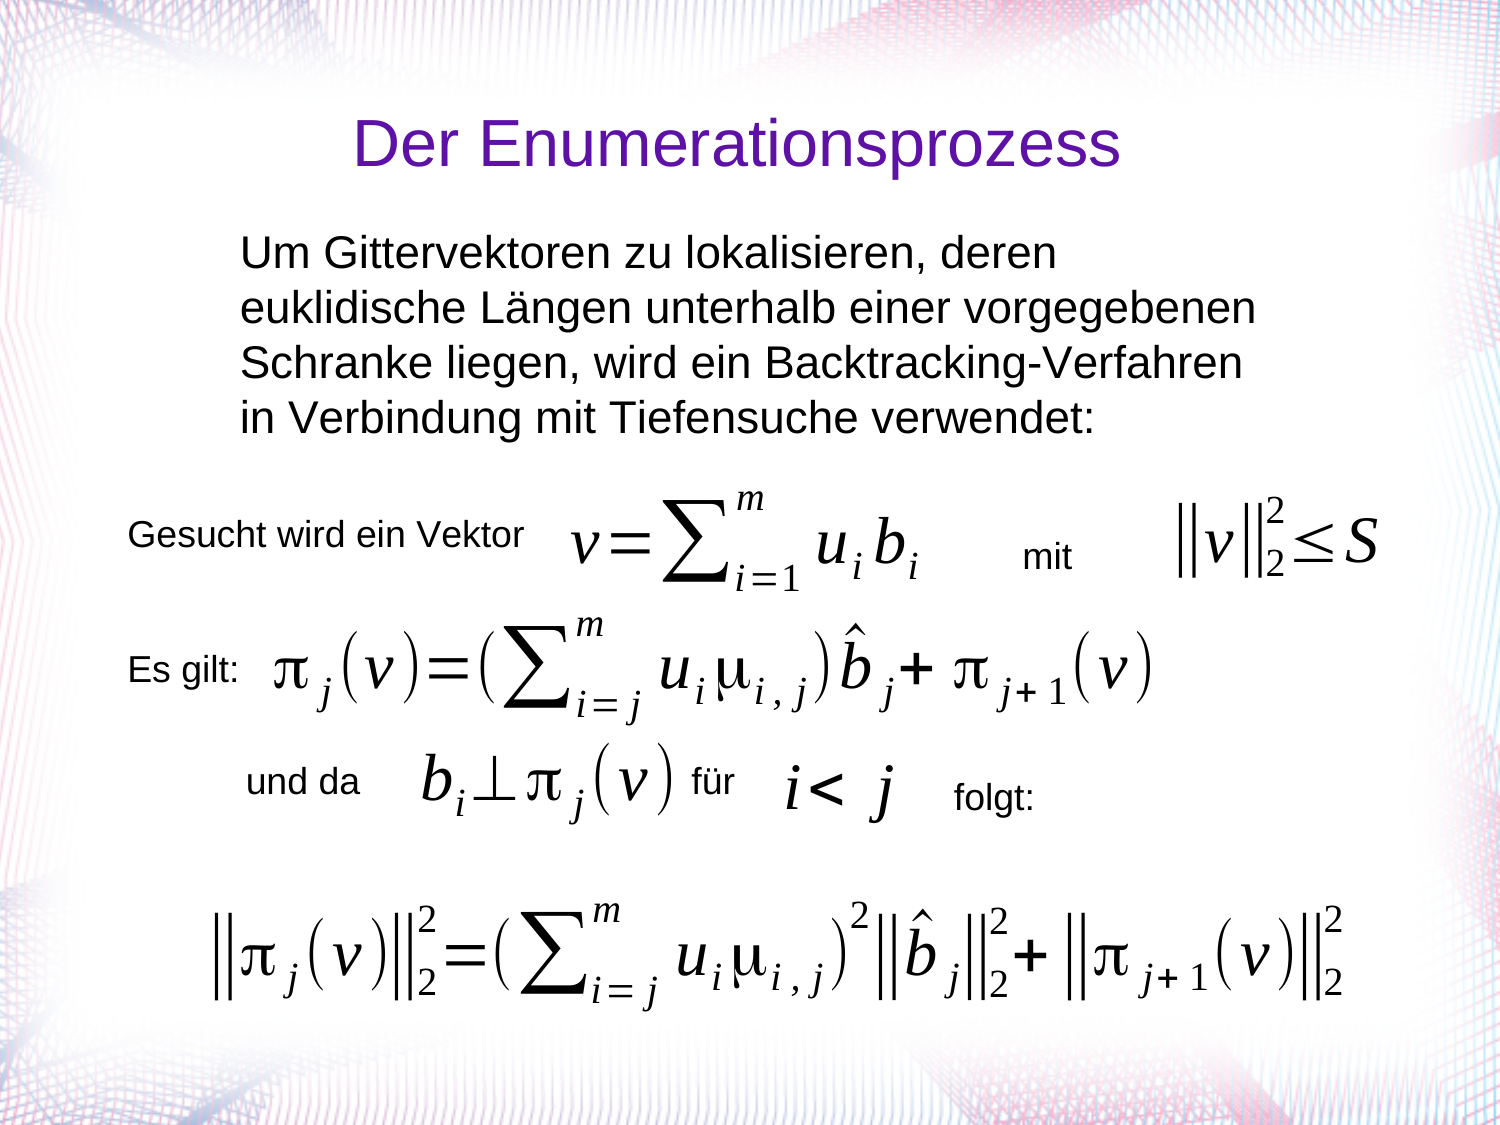

Der Enumerationsprozess
Um Gittervektoren zu lokalisieren, deren
euklidische Längen unterhalb einer vorgegebenen
Schranke liegen, wird ein Backtracking-Verfahren
in Verbindung mit Tiefensuche verwendet:
Gesucht wird ein Vektor
mit
Es gilt:
und da
für
folgt: